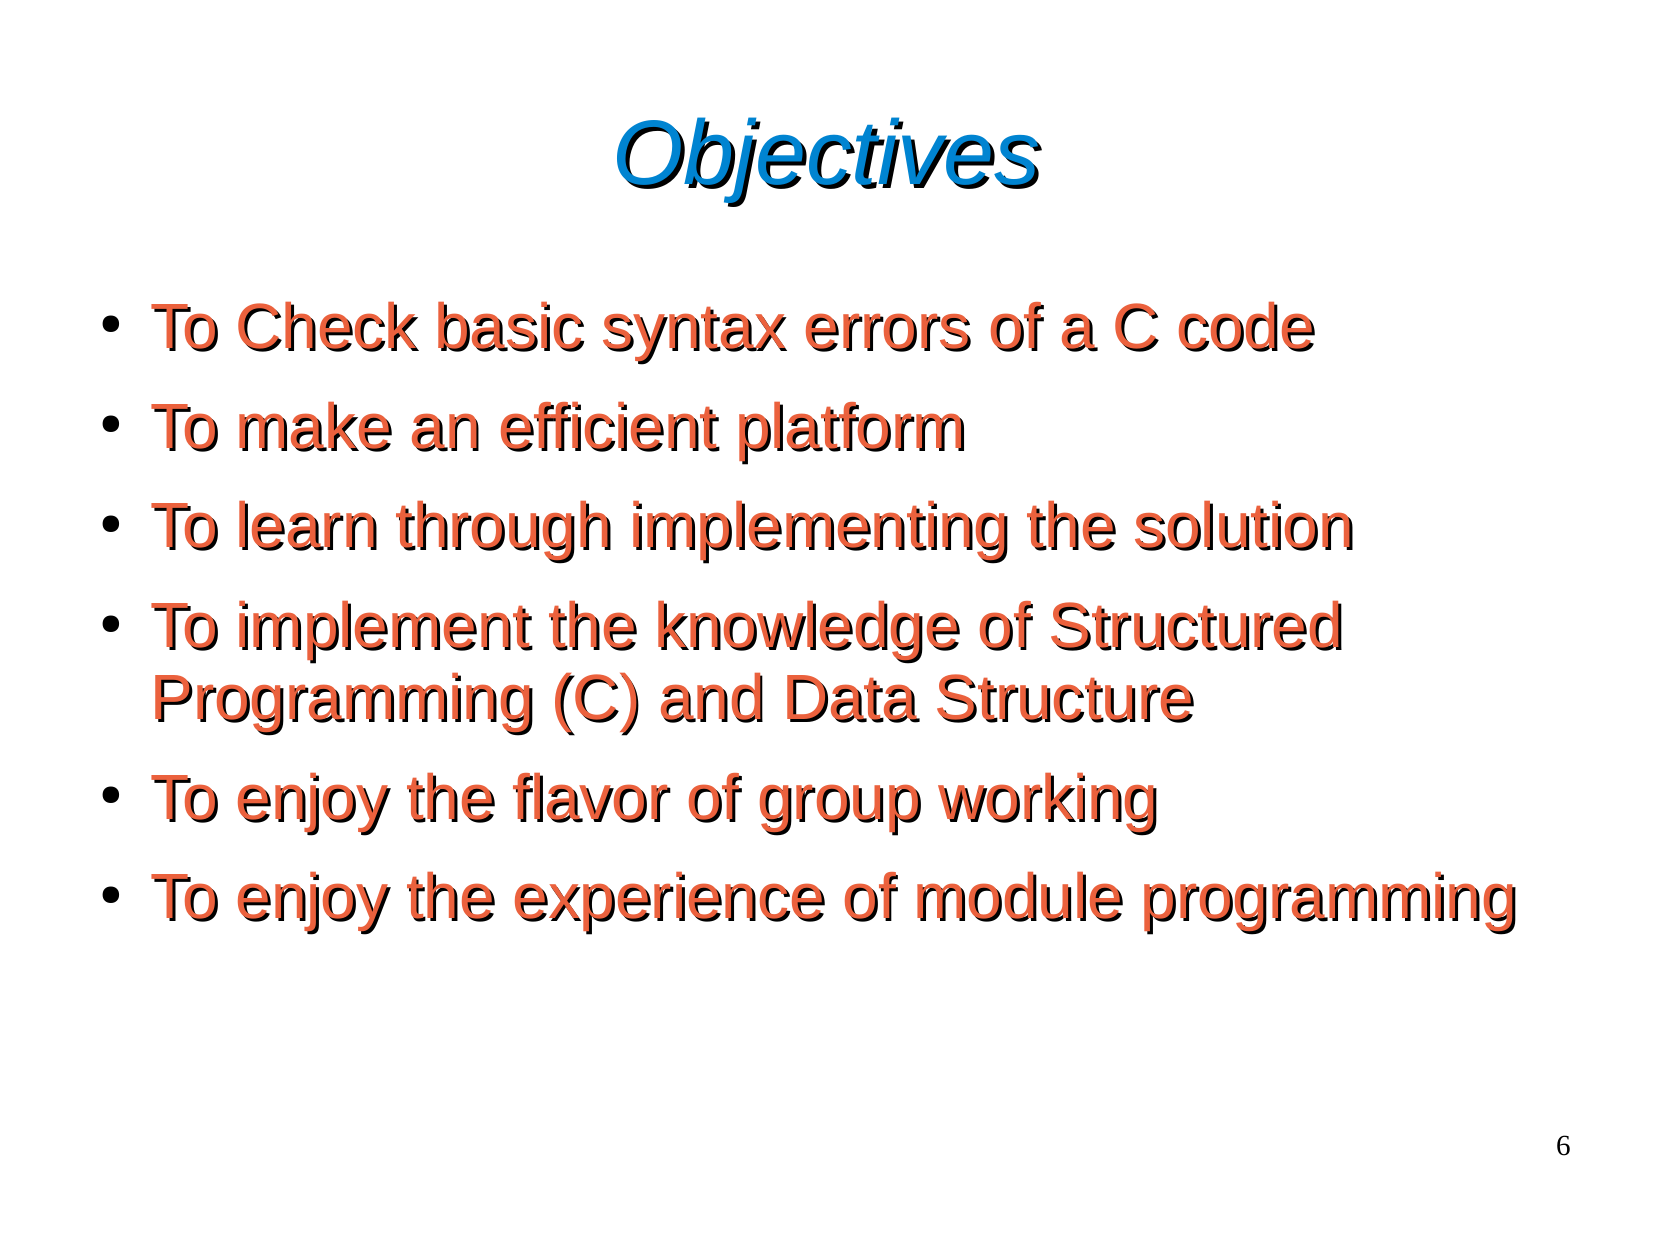

# Objectives
To Check basic syntax errors of a C code
To make an efficient platform
To learn through implementing the solution
To implement the knowledge of Structured Programming (C) and Data Structure
To enjoy the flavor of group working
To enjoy the experience of module programming
6